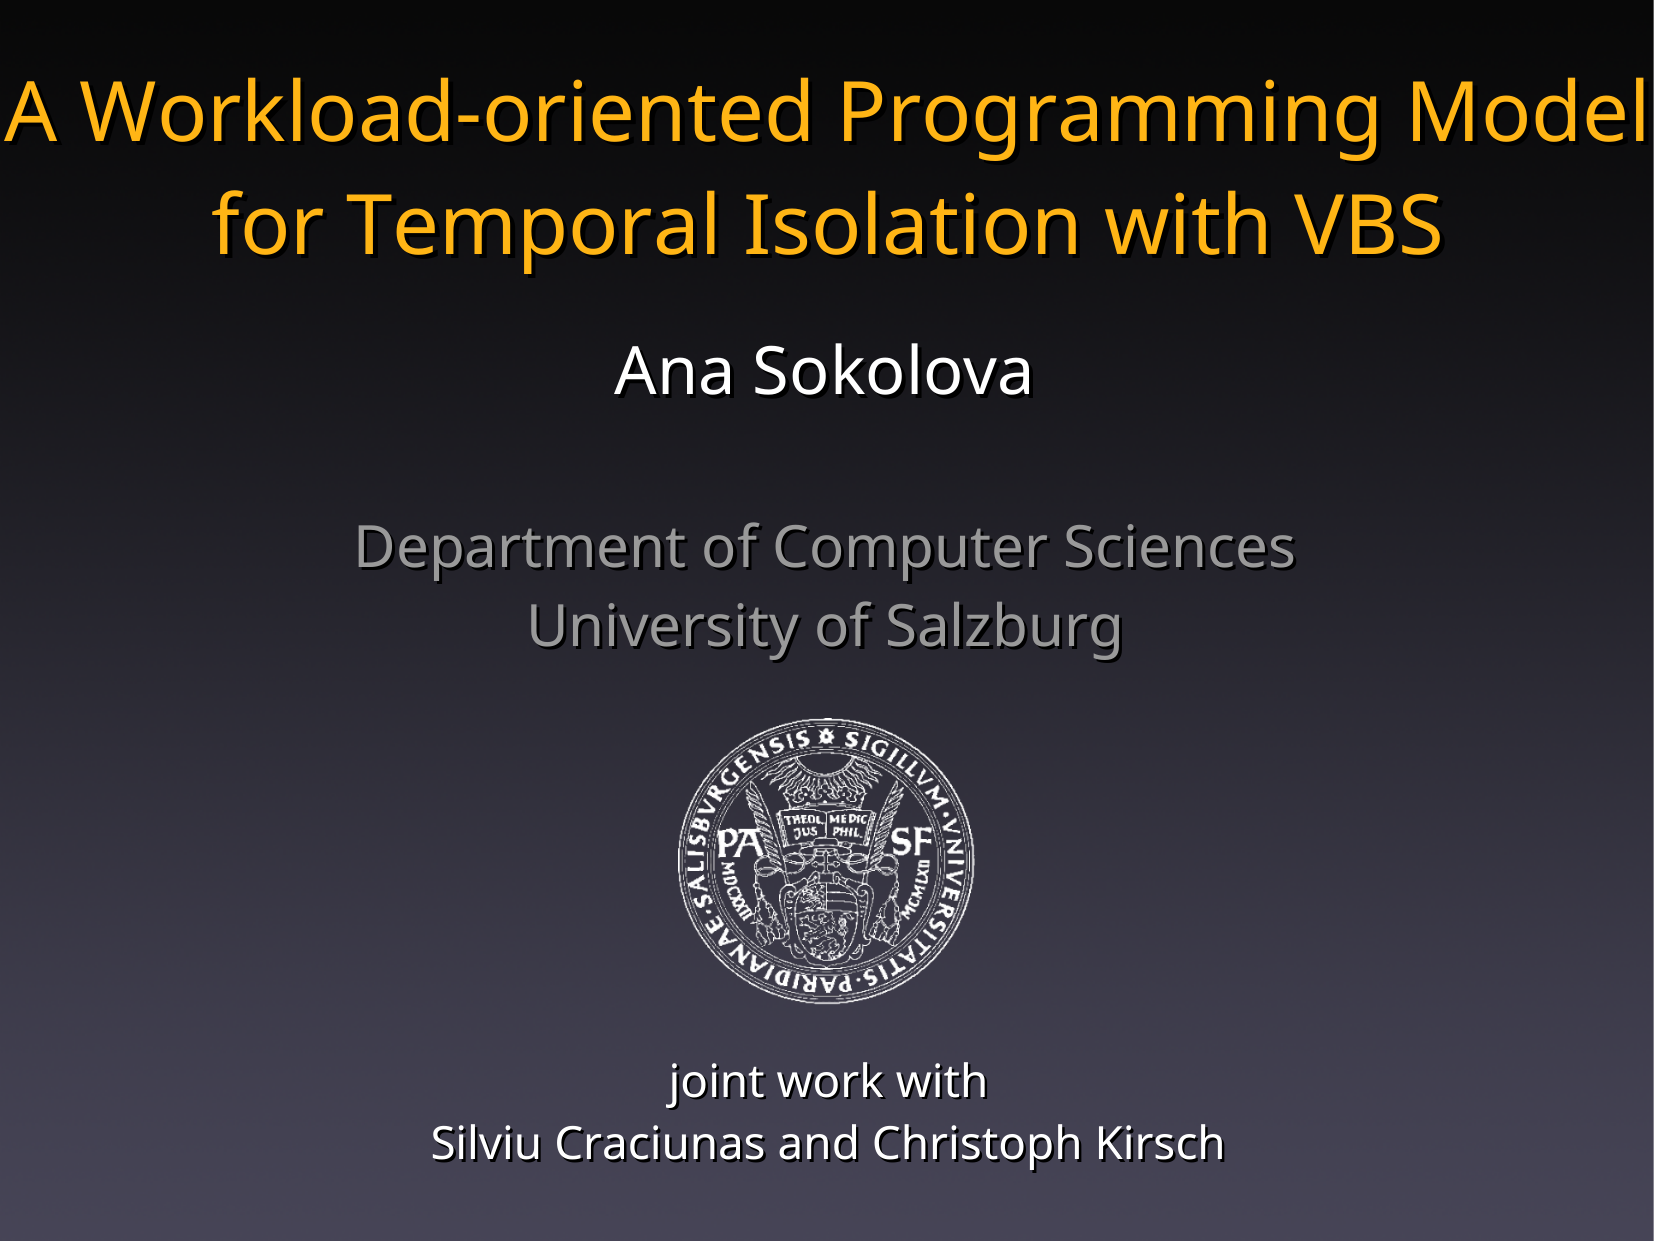

# A Workload-oriented Programming Model for Temporal Isolation with VBS
Ana Sokolova
Department of Computer Sciences
University of Salzburg
joint work with
Silviu Craciunas and Christoph Kirsch